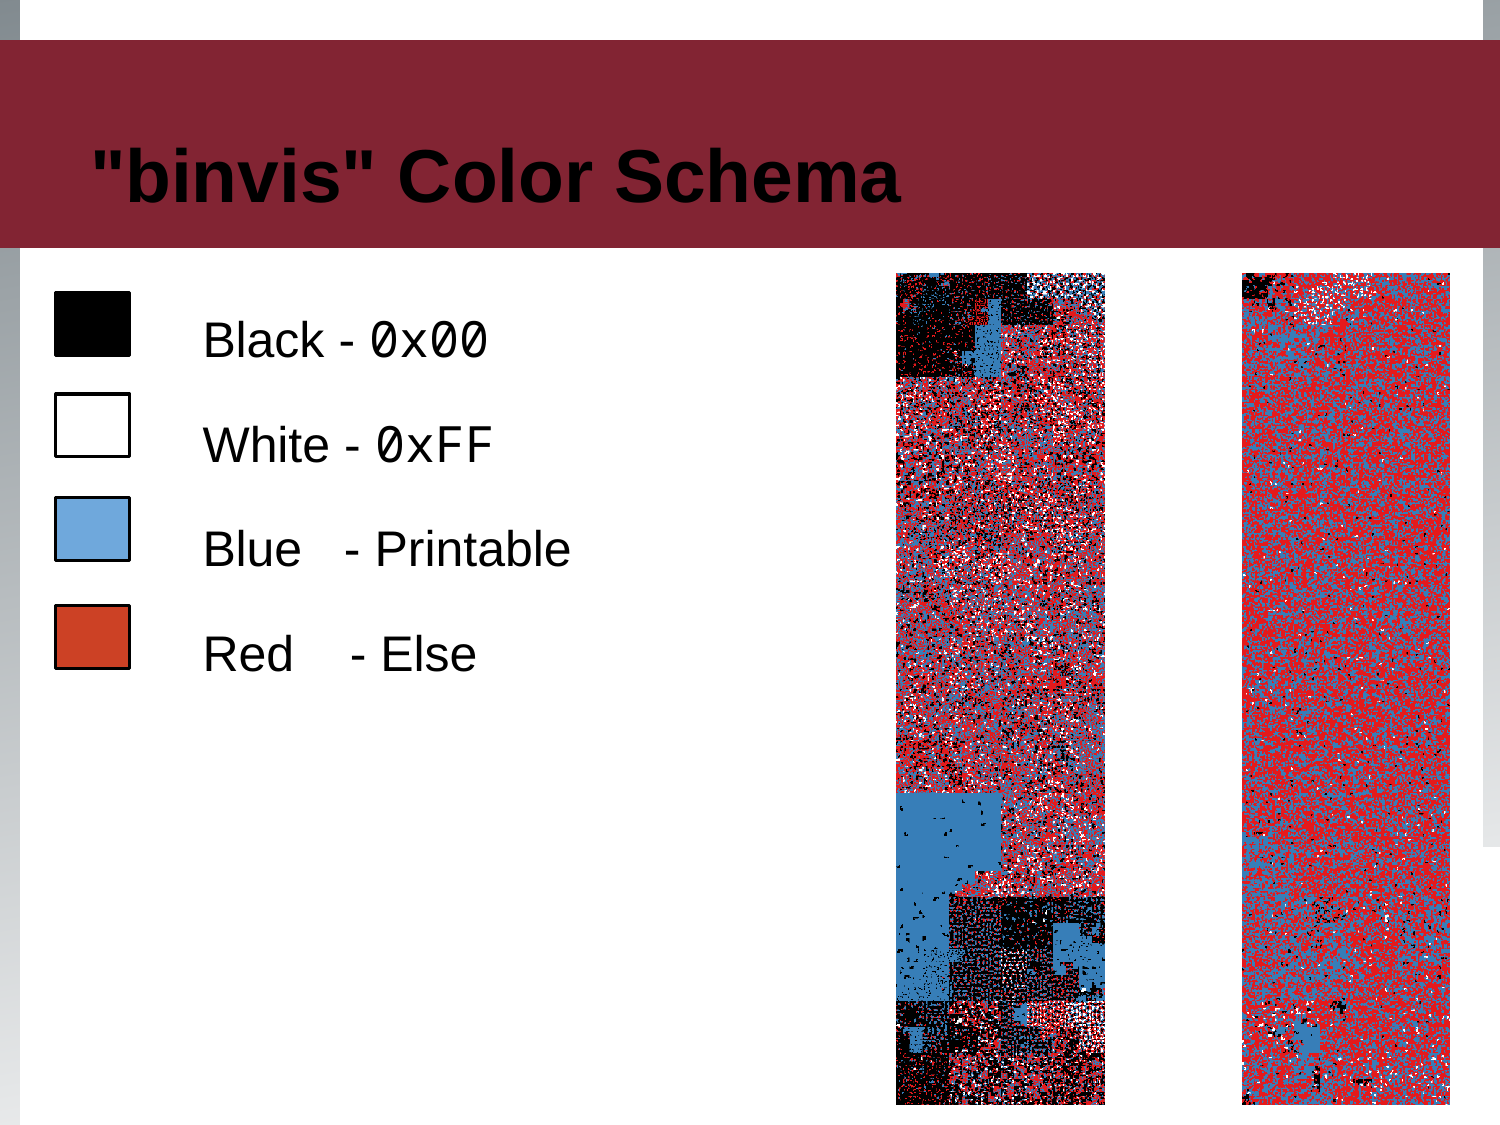

# "binvis" Color Schema
Black - 0x00
White - 0xFF
Blue - Printable
Red - Else